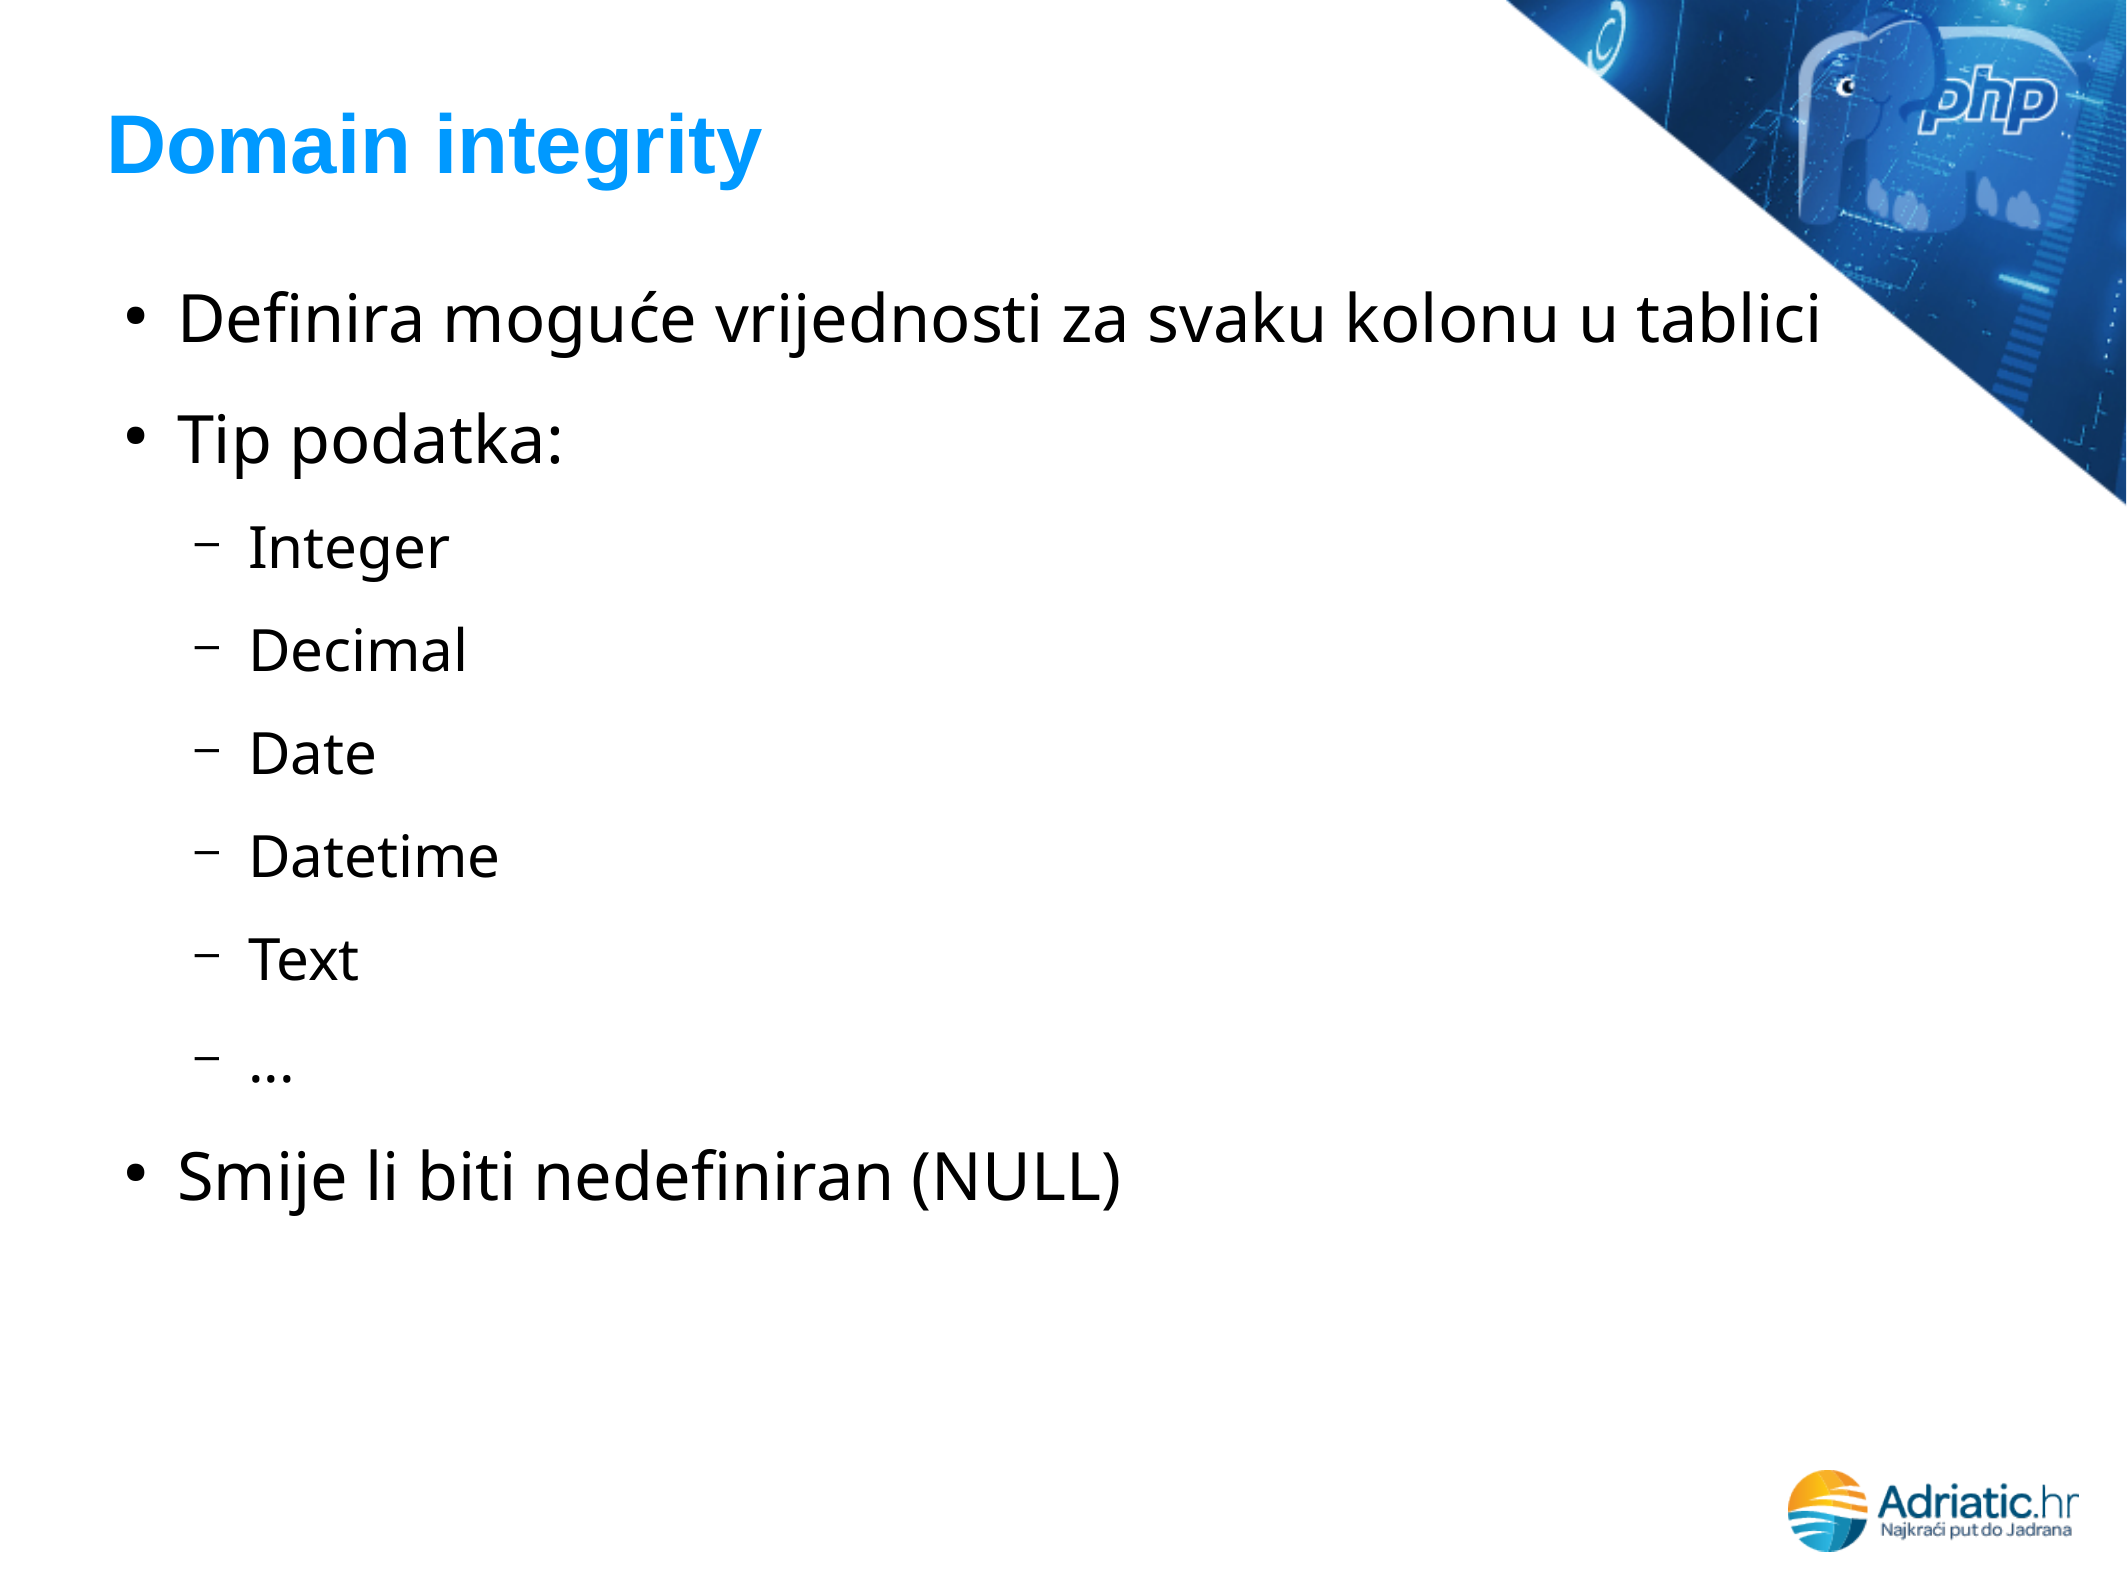

# Domain integrity
Definira moguće vrijednosti za svaku kolonu u tablici
Tip podatka:
Integer
Decimal
Date
Datetime
Text
...
Smije li biti nedefiniran (NULL)